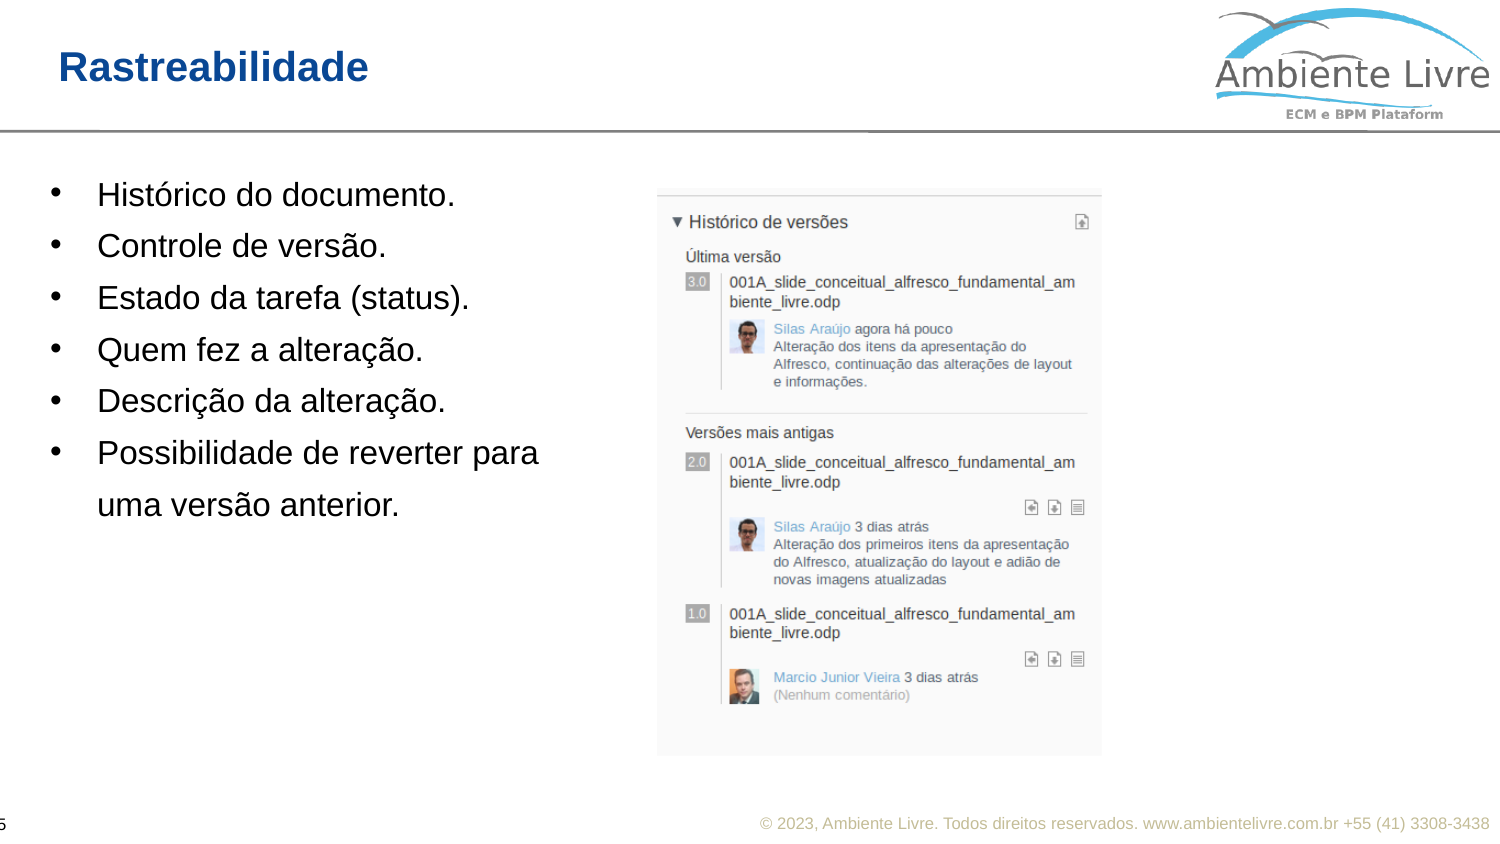

# Rastreabilidade
Histórico do documento.
Controle de versão.
Estado da tarefa (status).
Quem fez a alteração.
Descrição da alteração.
Possibilidade de reverter para
uma versão anterior.